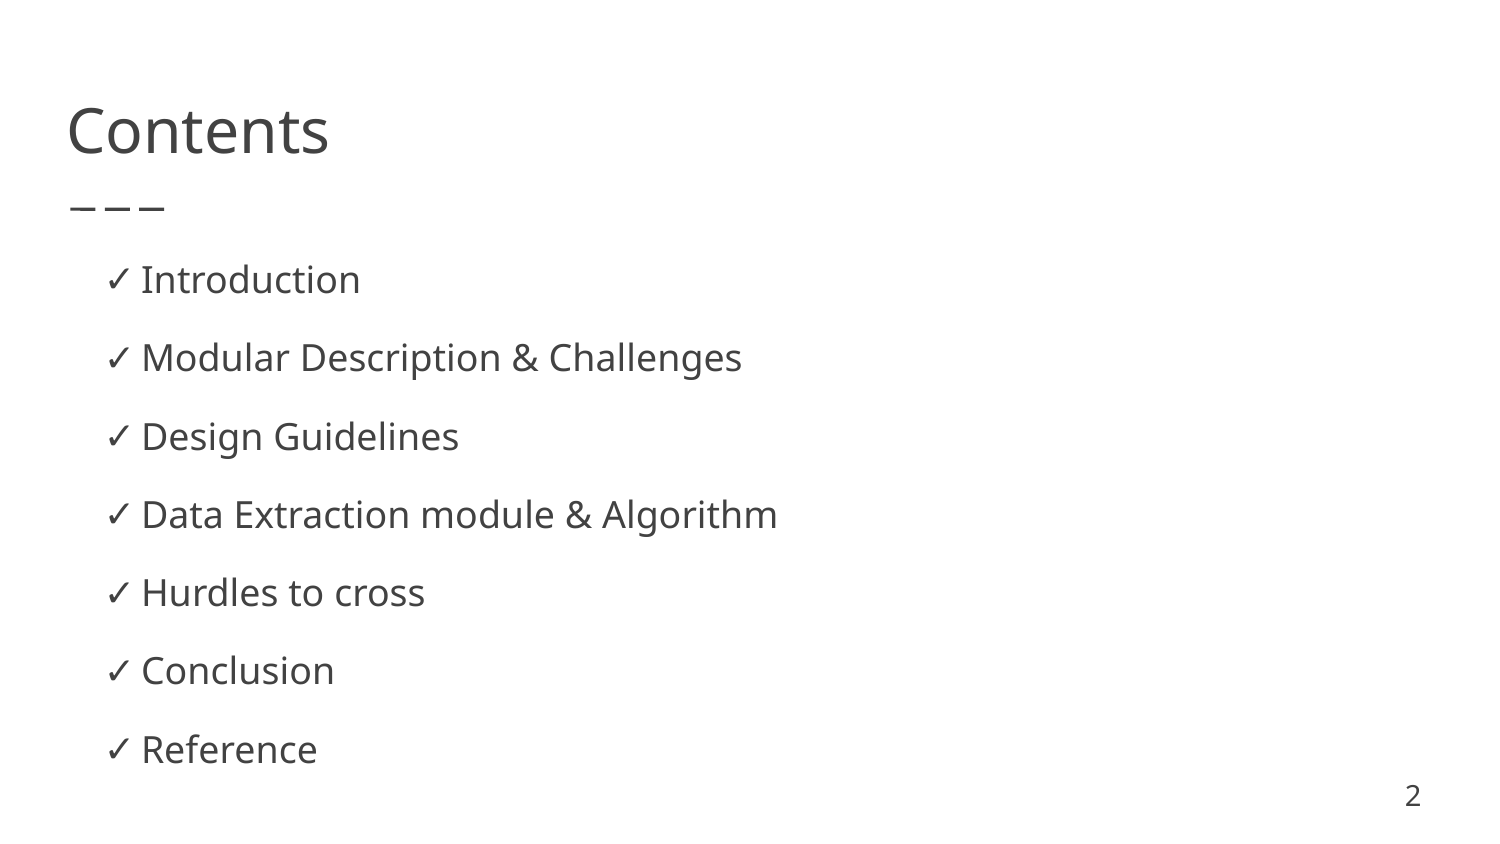

# Contents
Introduction
Modular Description & Challenges
Design Guidelines
Data Extraction module & Algorithm
Hurdles to cross
Conclusion
Reference